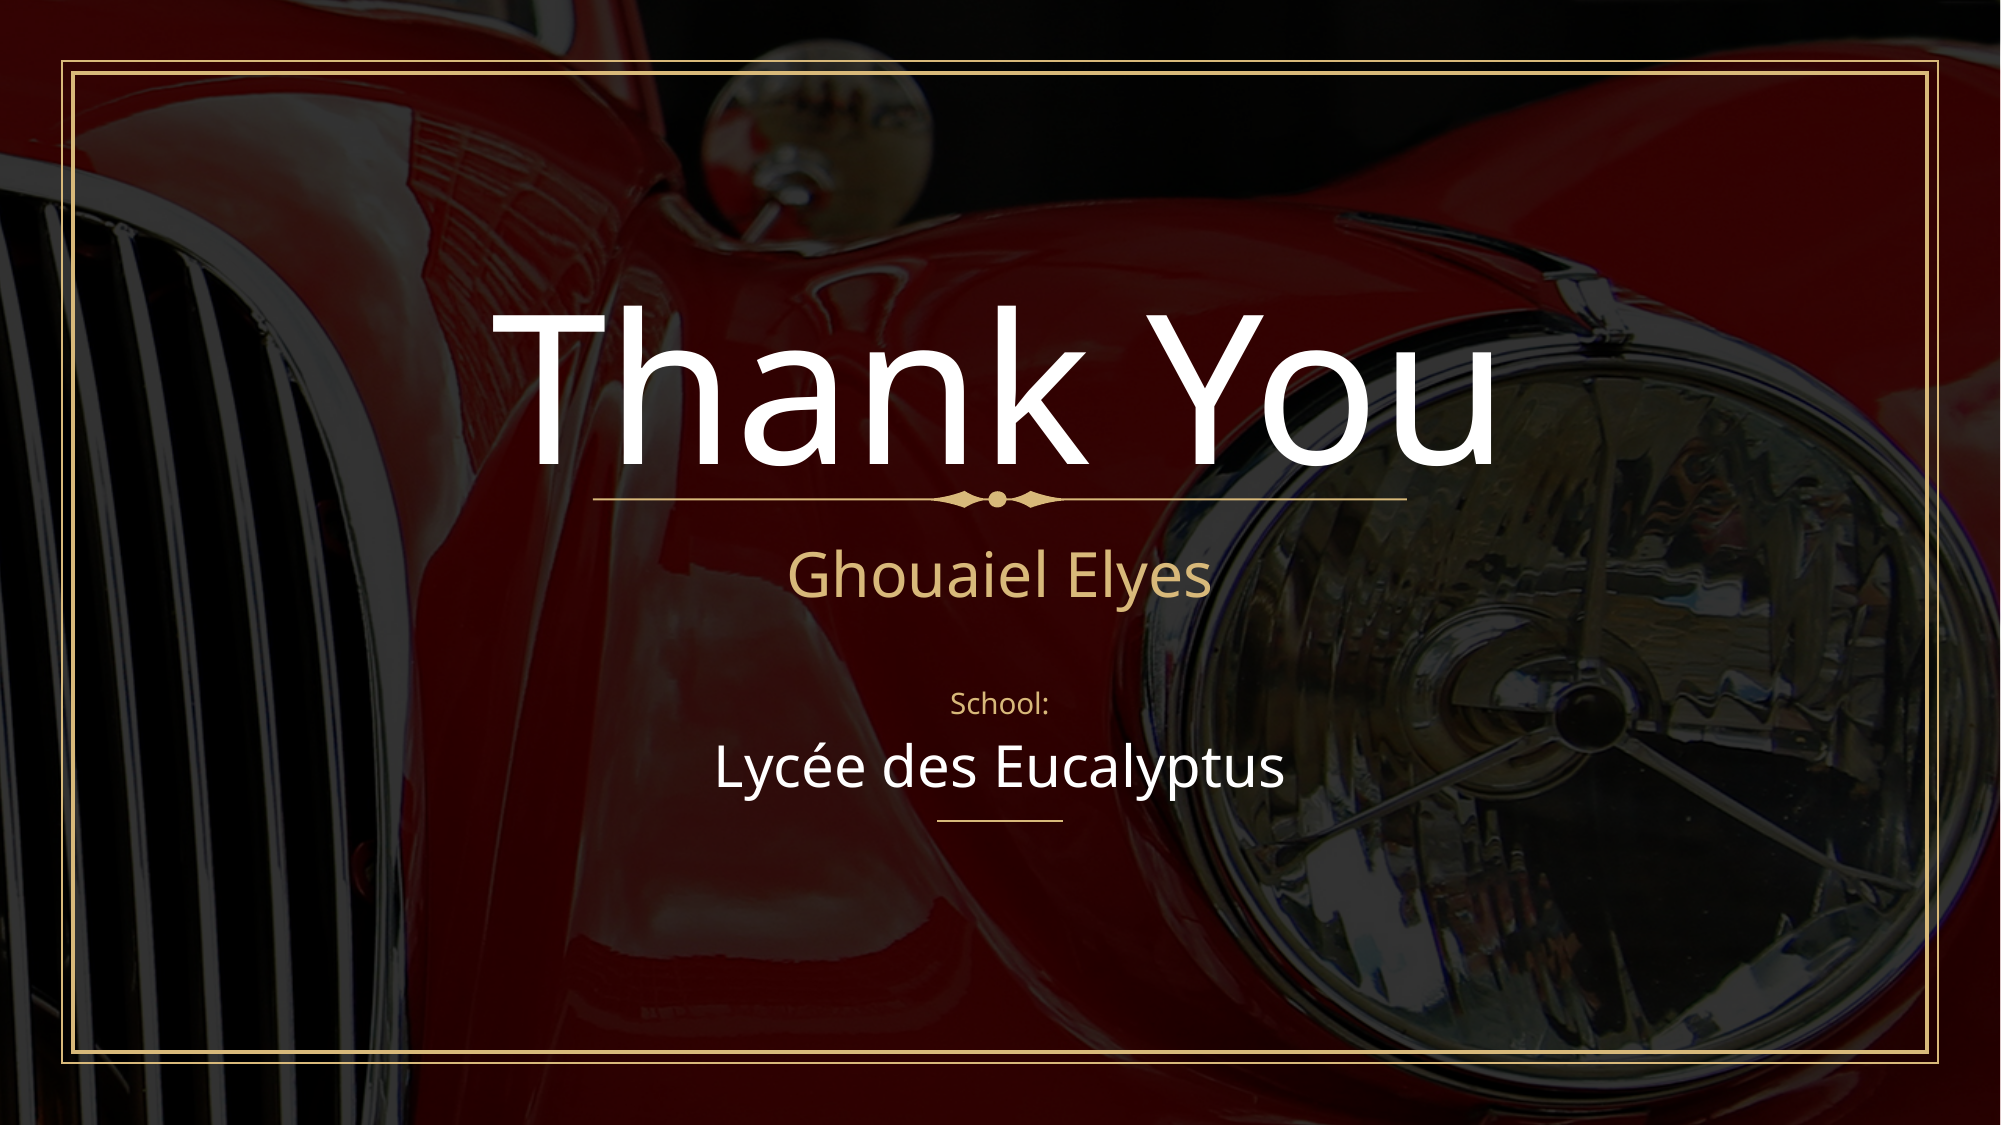

Thank You
Ghouaiel Elyes
School:
# Lycée des Eucalyptus